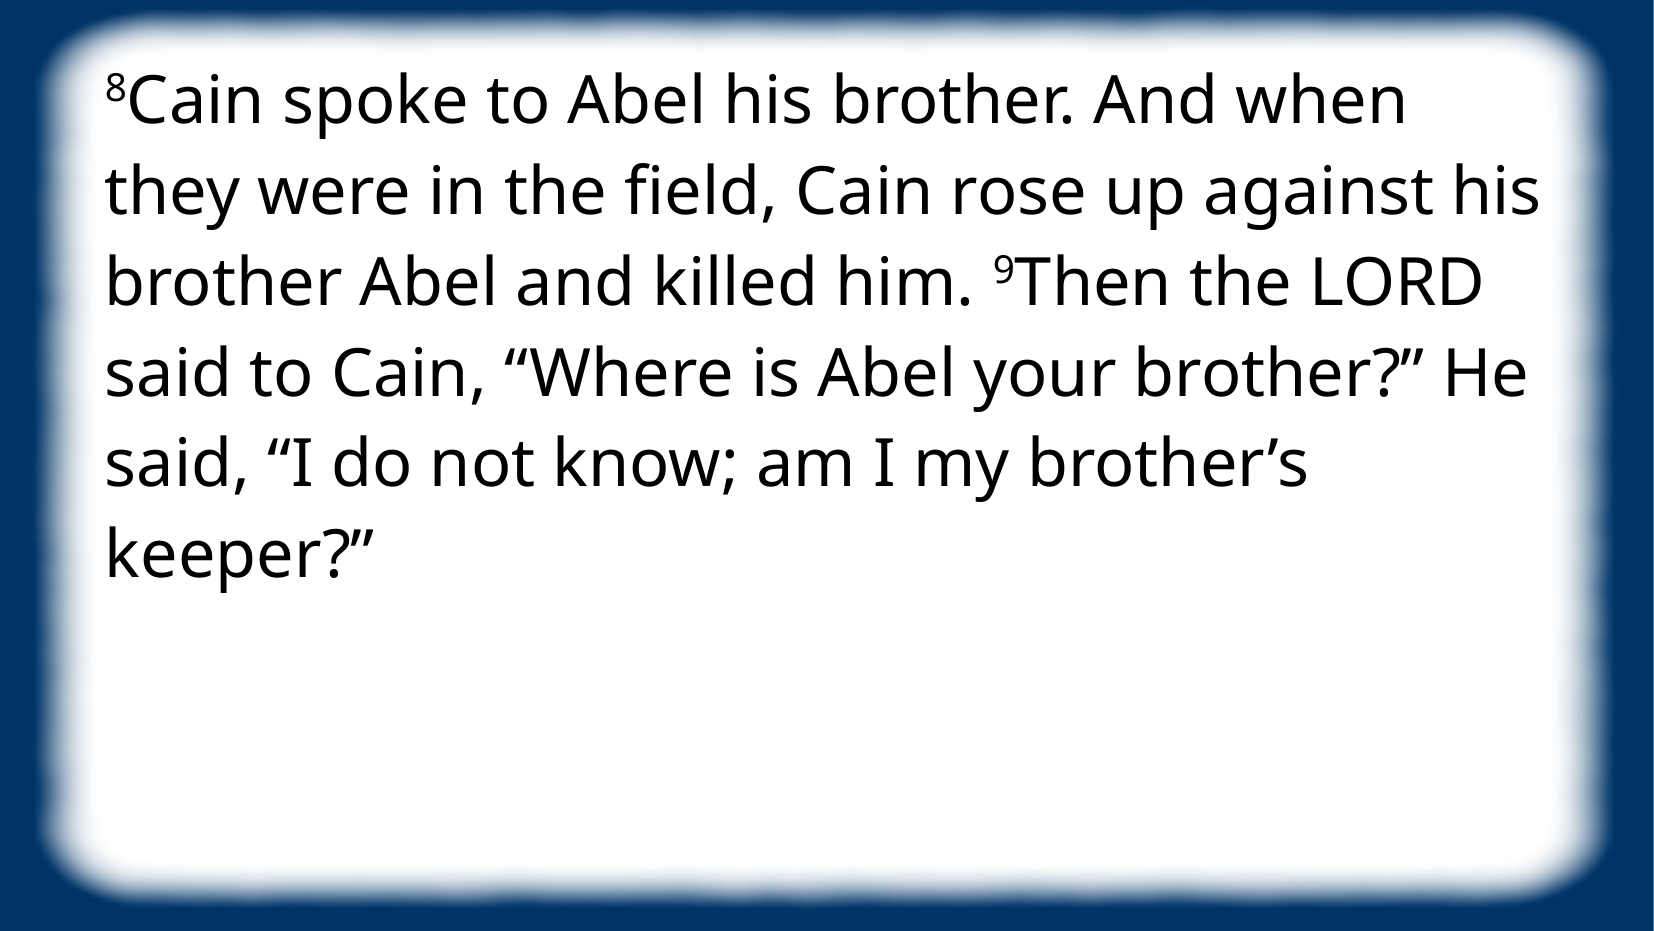

8Cain spoke to Abel his brother. And when they were in the field, Cain rose up against his brother Abel and killed him. 9Then the LORD said to Cain, “Where is Abel your brother?” He said, “I do not know; am I my brother’s keeper?”